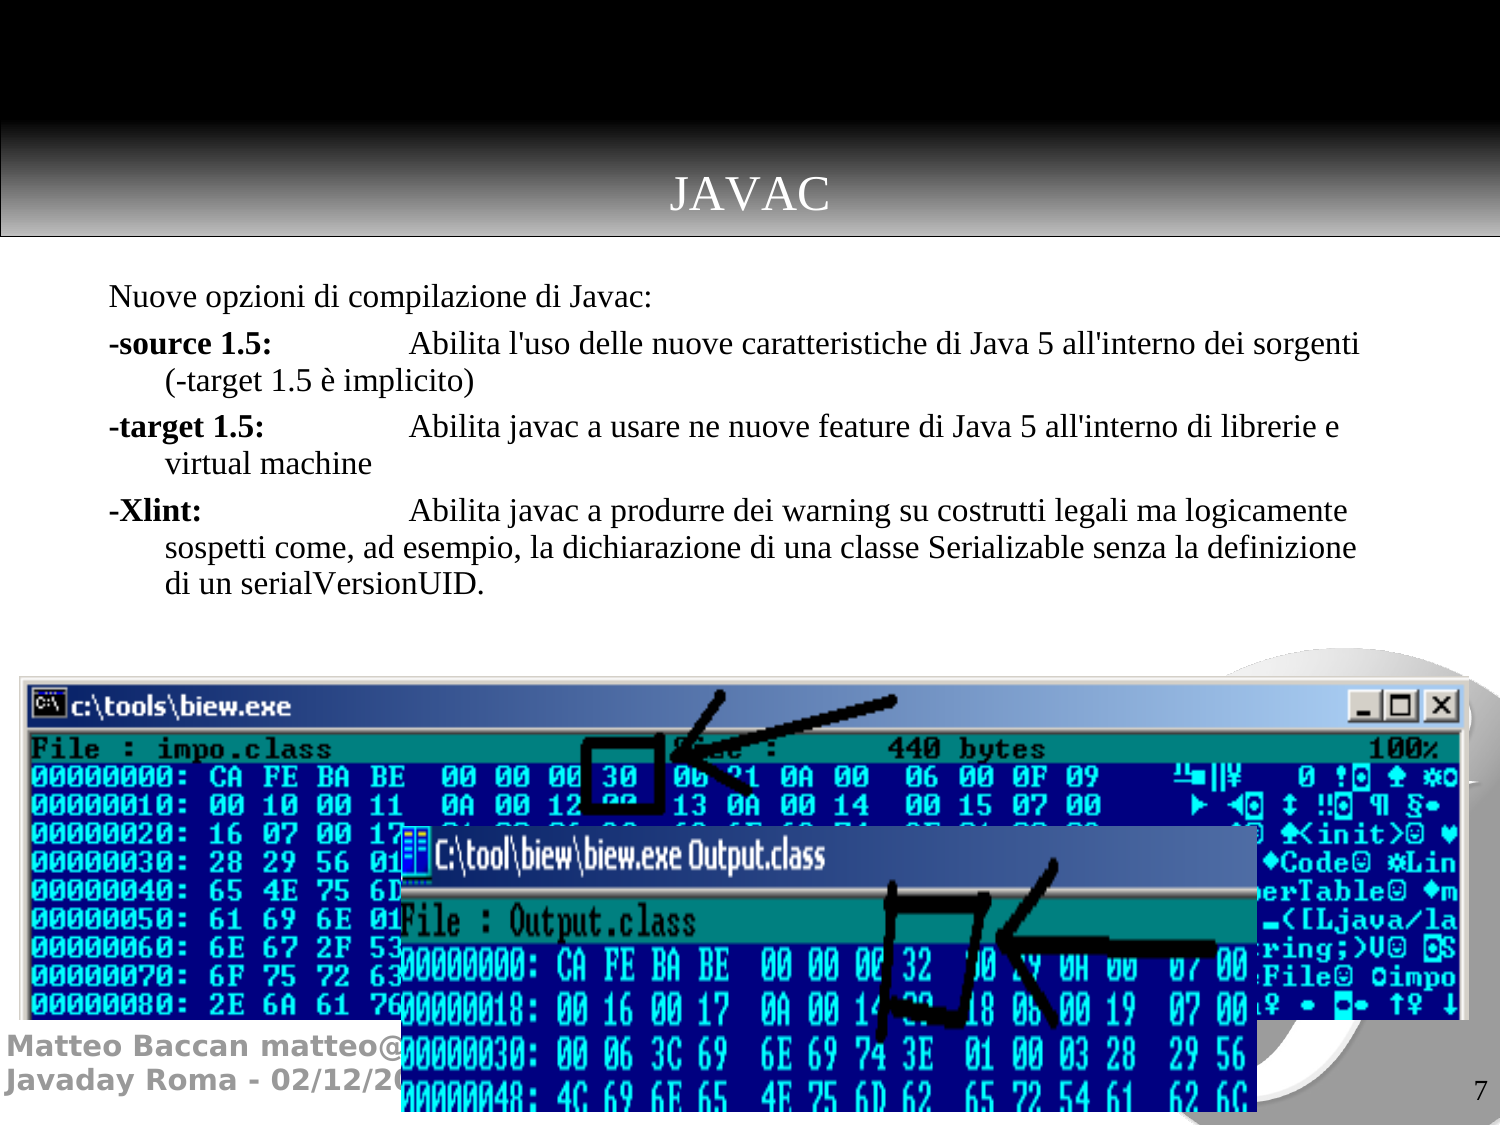

# JAVAC
Nuove opzioni di compilazione di Javac:
-source 1.5:	Abilita l'uso delle nuove caratteristiche di Java 5 all'interno dei sorgenti (-target 1.5 è implicito)
-target 1.5: 	Abilita javac a usare ne nuove feature di Java 5 all'interno di librerie e virtual machine
-Xlint: 		Abilita javac a produrre dei warning su costrutti legali ma logicamente sospetti come, ad esempio, la dichiarazione di una classe Serializable senza la definizione di un serialVersionUID.